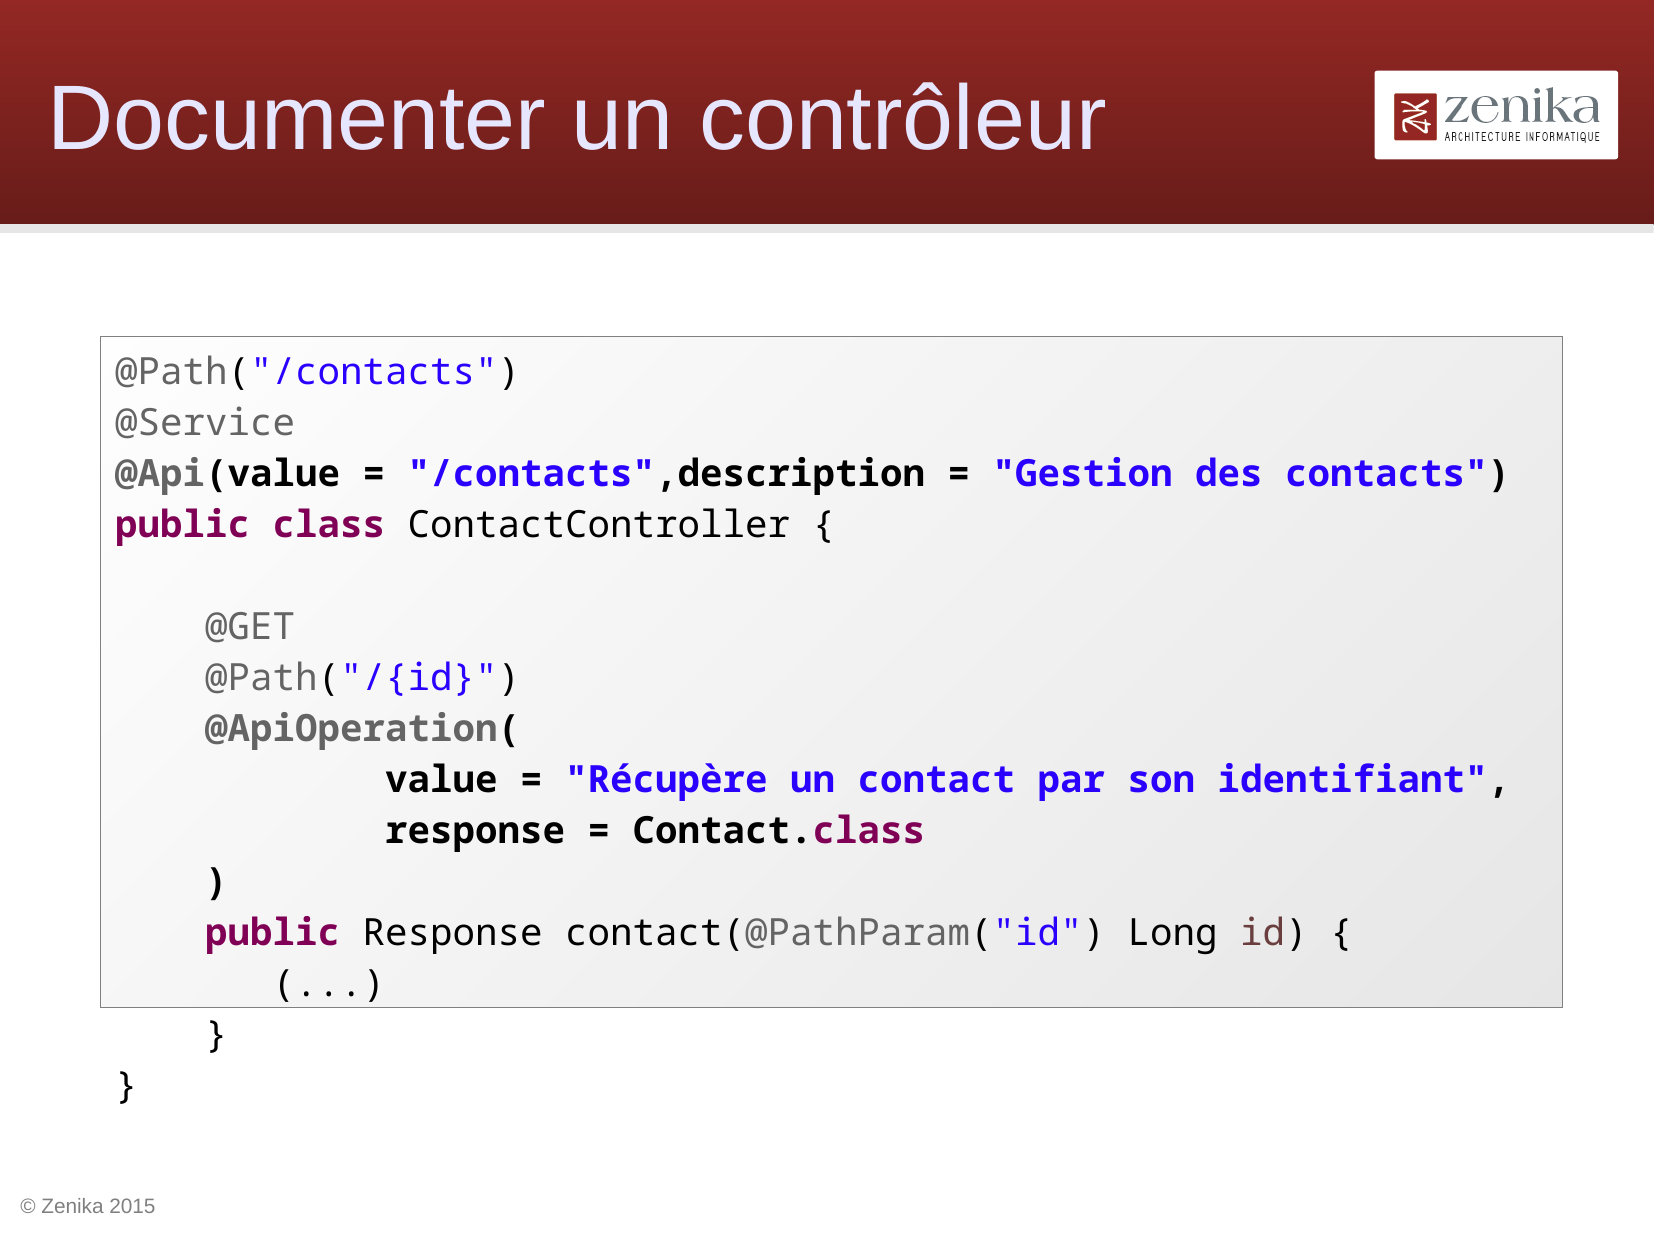

# Documenter un contrôleur
@Path("/contacts")
@Service
@Api(value = "/contacts",description = "Gestion des contacts")
public class ContactController {
 @GET
 @Path("/{id}")
 @ApiOperation(
 value = "Récupère un contact par son identifiant",
 response = Contact.class
 )
 public Response contact(@PathParam("id") Long id) {
 (...)
 }
}